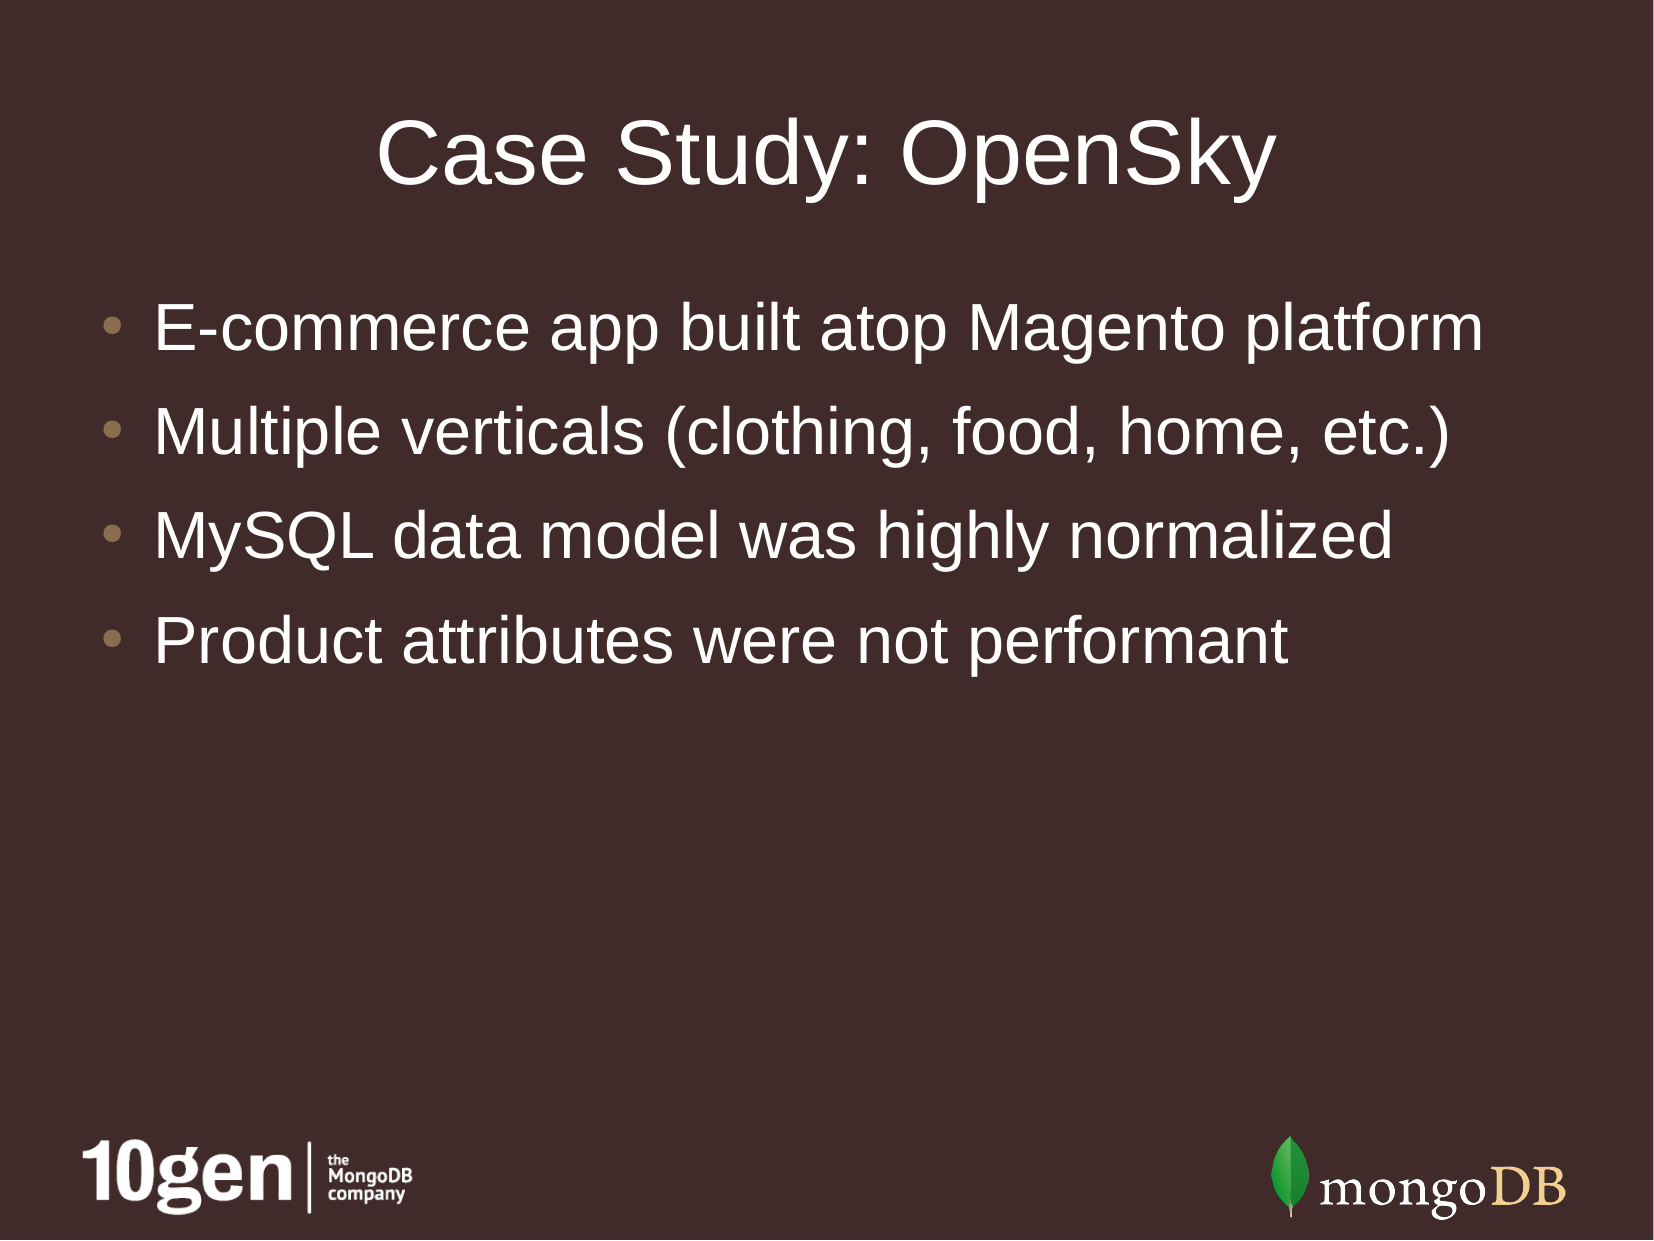

# Case Study: OpenSky
E-commerce app built atop Magento platform
Multiple verticals (clothing, food, home, etc.)
MySQL data model was highly normalized
Product attributes were not performant